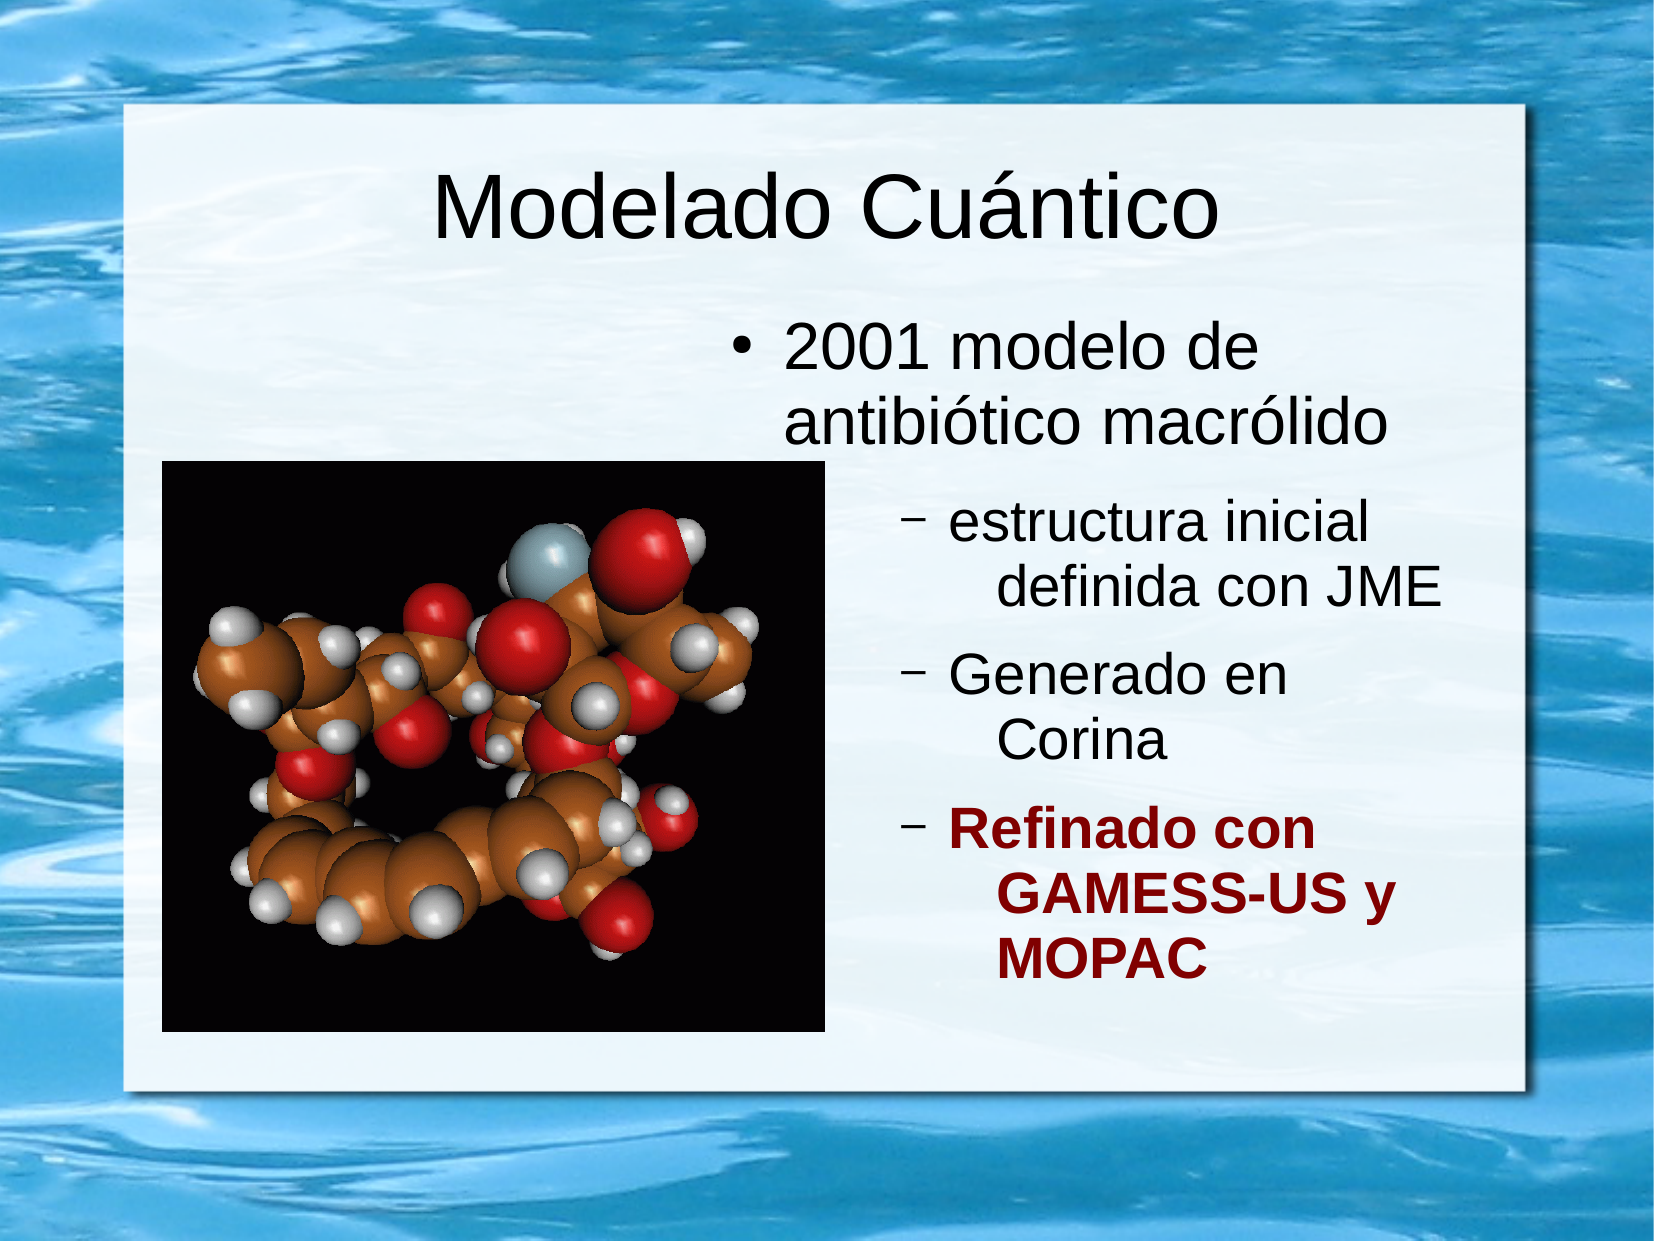

# Modelado Cuántico
2001 modelo de antibiótico macrólido
estructura inicial definida con JME
Generado en Corina
Refinado con GAMESS-US y MOPAC